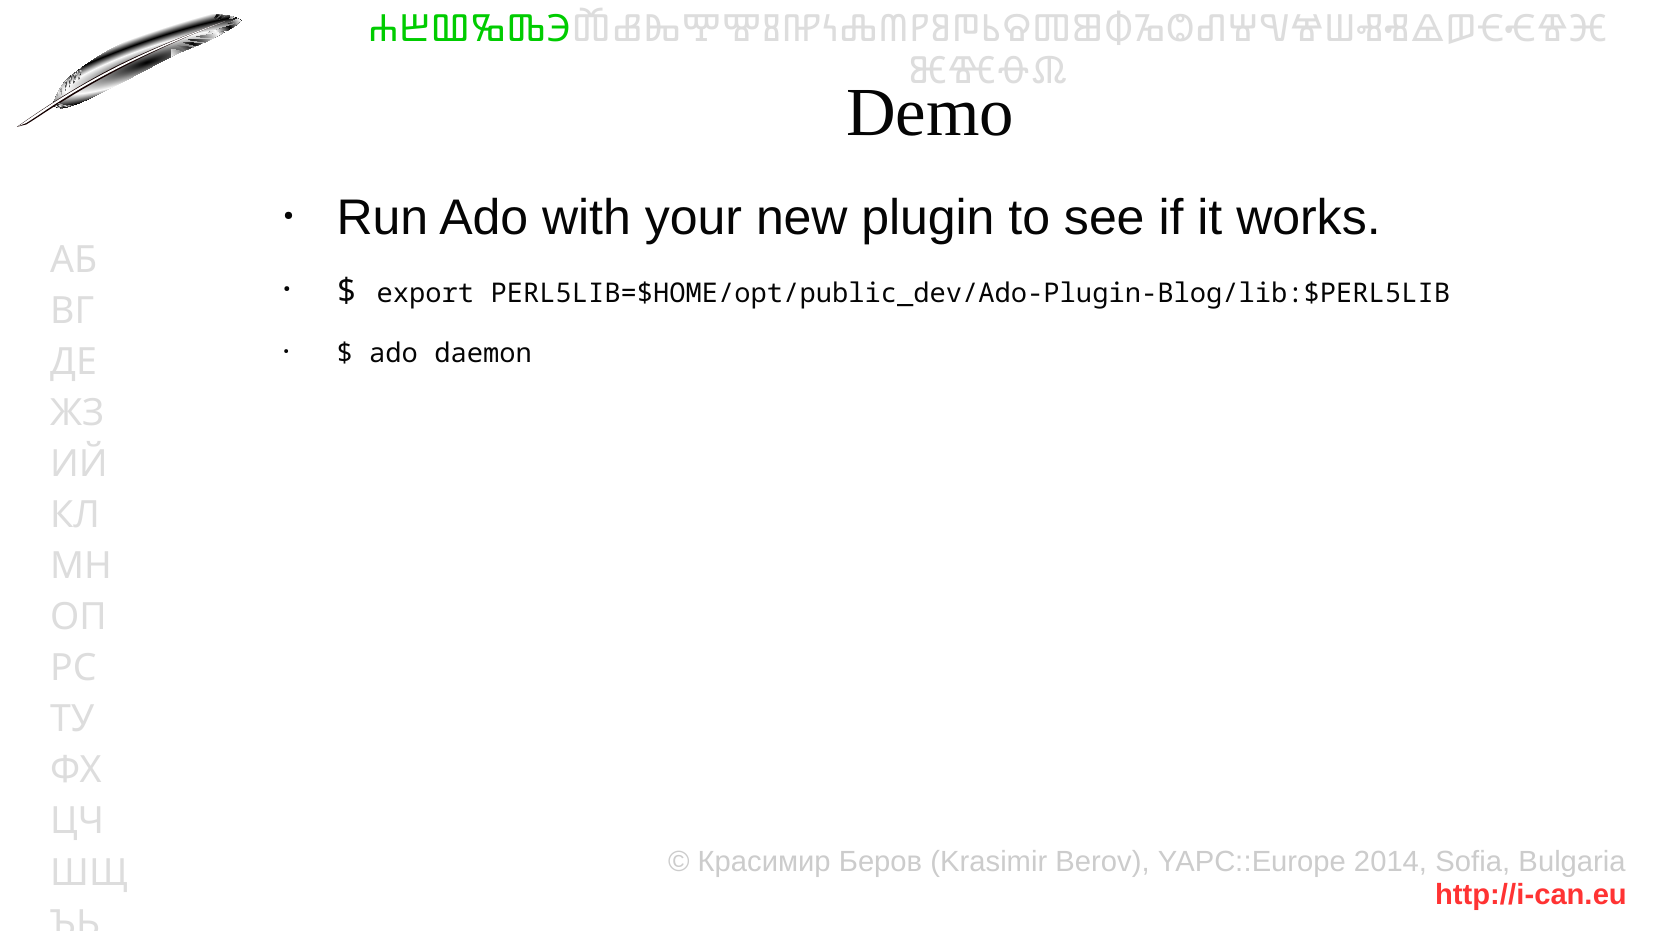

# Demo
Run Ado with your new plugin to see if it works.
$ export PERL5LIB=$HOME/opt/public_dev/Ado-Plugin-Blog/lib:$PERL5LIB
$ ado daemon